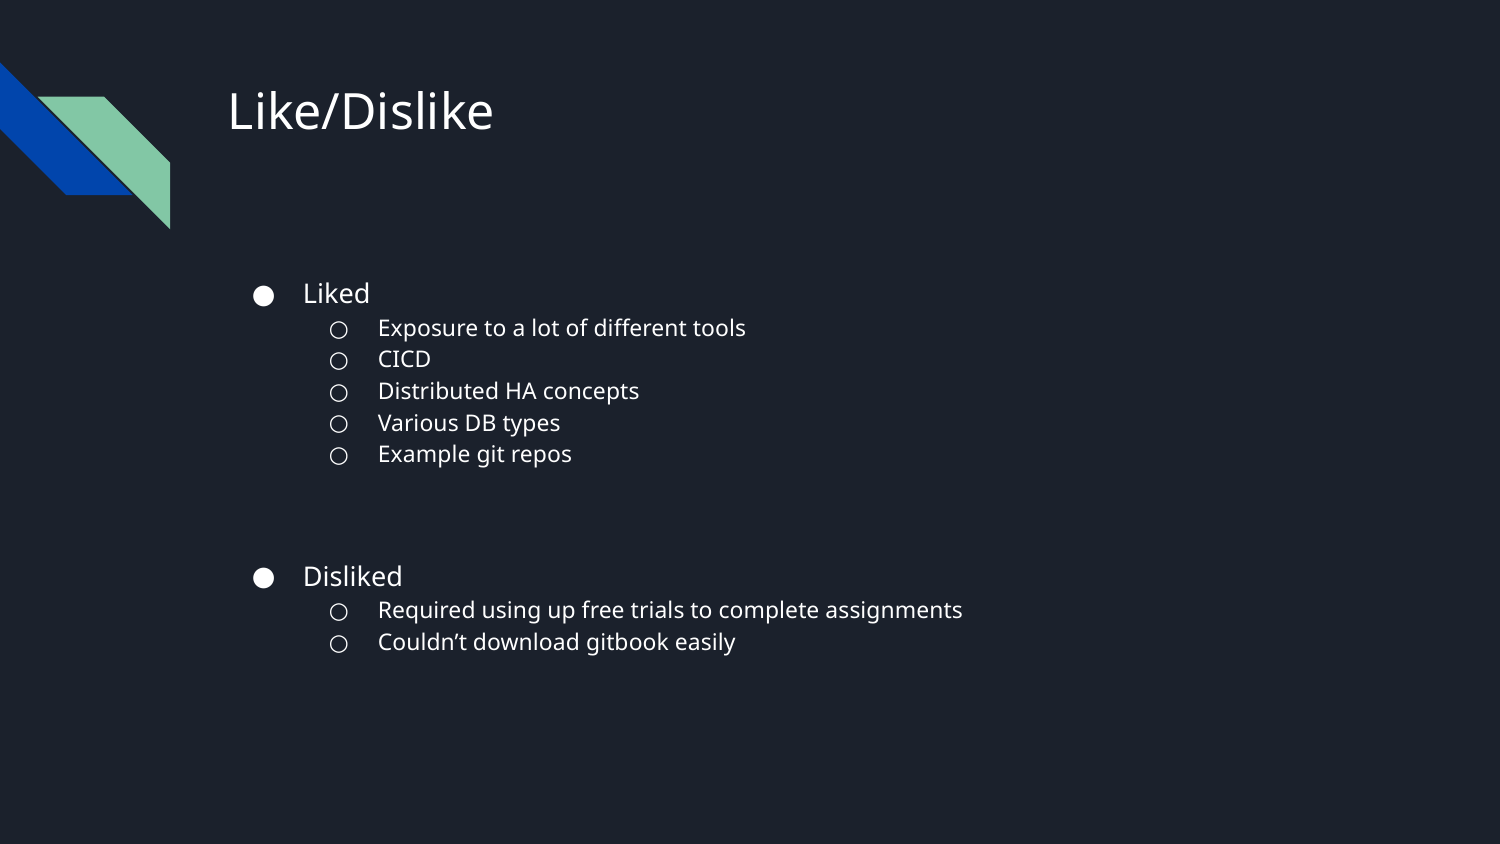

# Like/Dislike
Liked
Exposure to a lot of different tools
CICD
Distributed HA concepts
Various DB types
Example git repos
Disliked
Required using up free trials to complete assignments
Couldn’t download gitbook easily